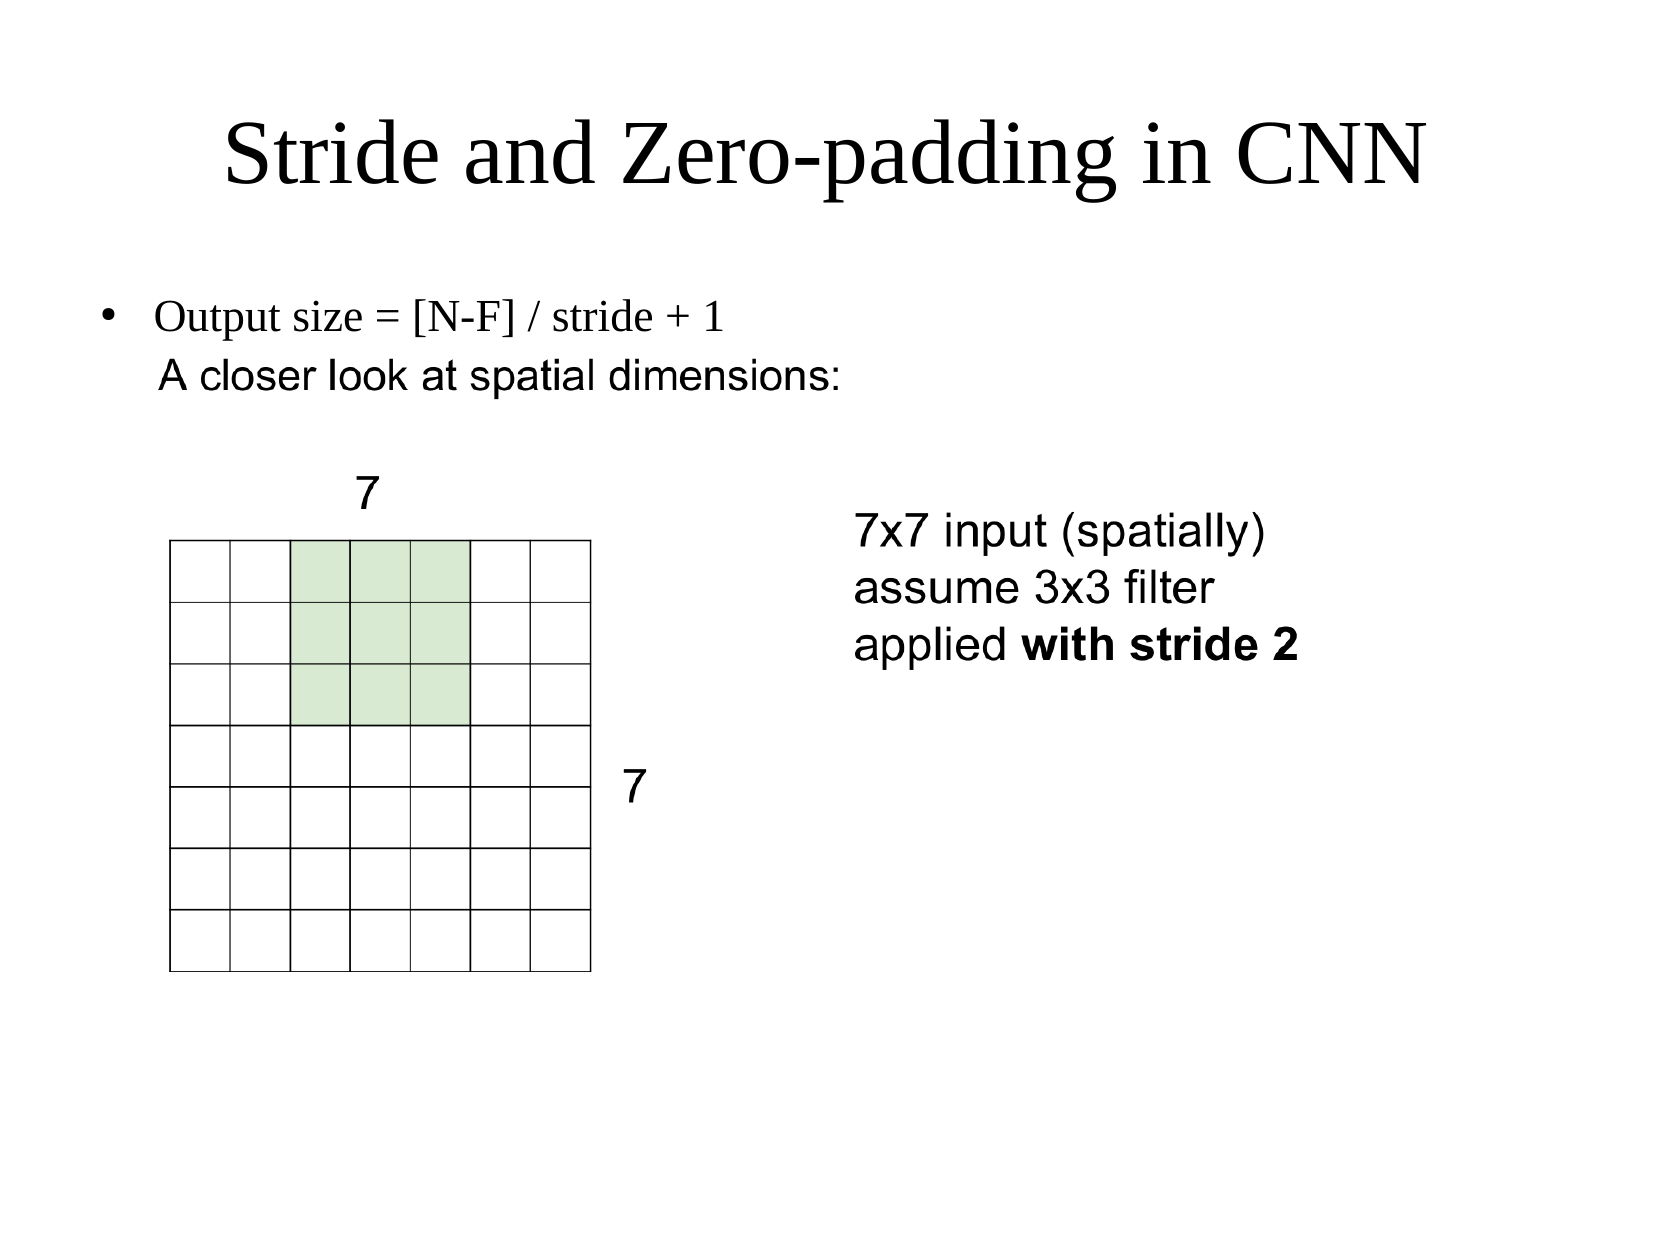

# Stride and Zero-padding in CNN
Output size = [N-F] / stride + 1